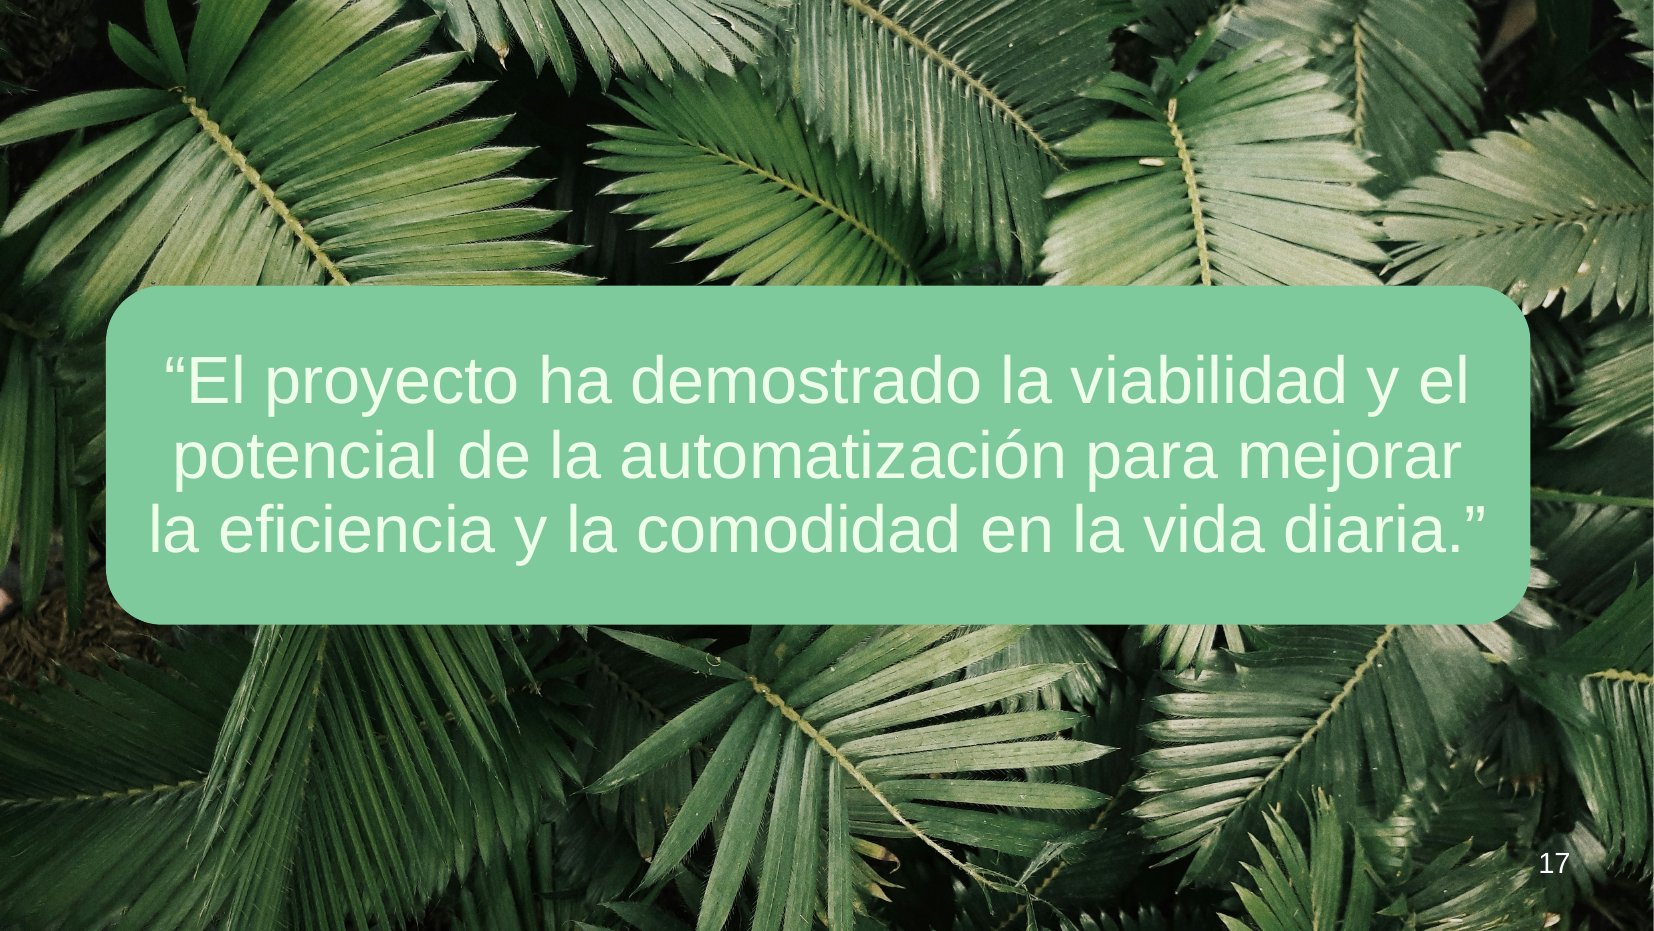

“El proyecto ha demostrado la viabilidad y el potencial de la automatización para mejorar la eficiencia y la comodidad en la vida diaria.”
17